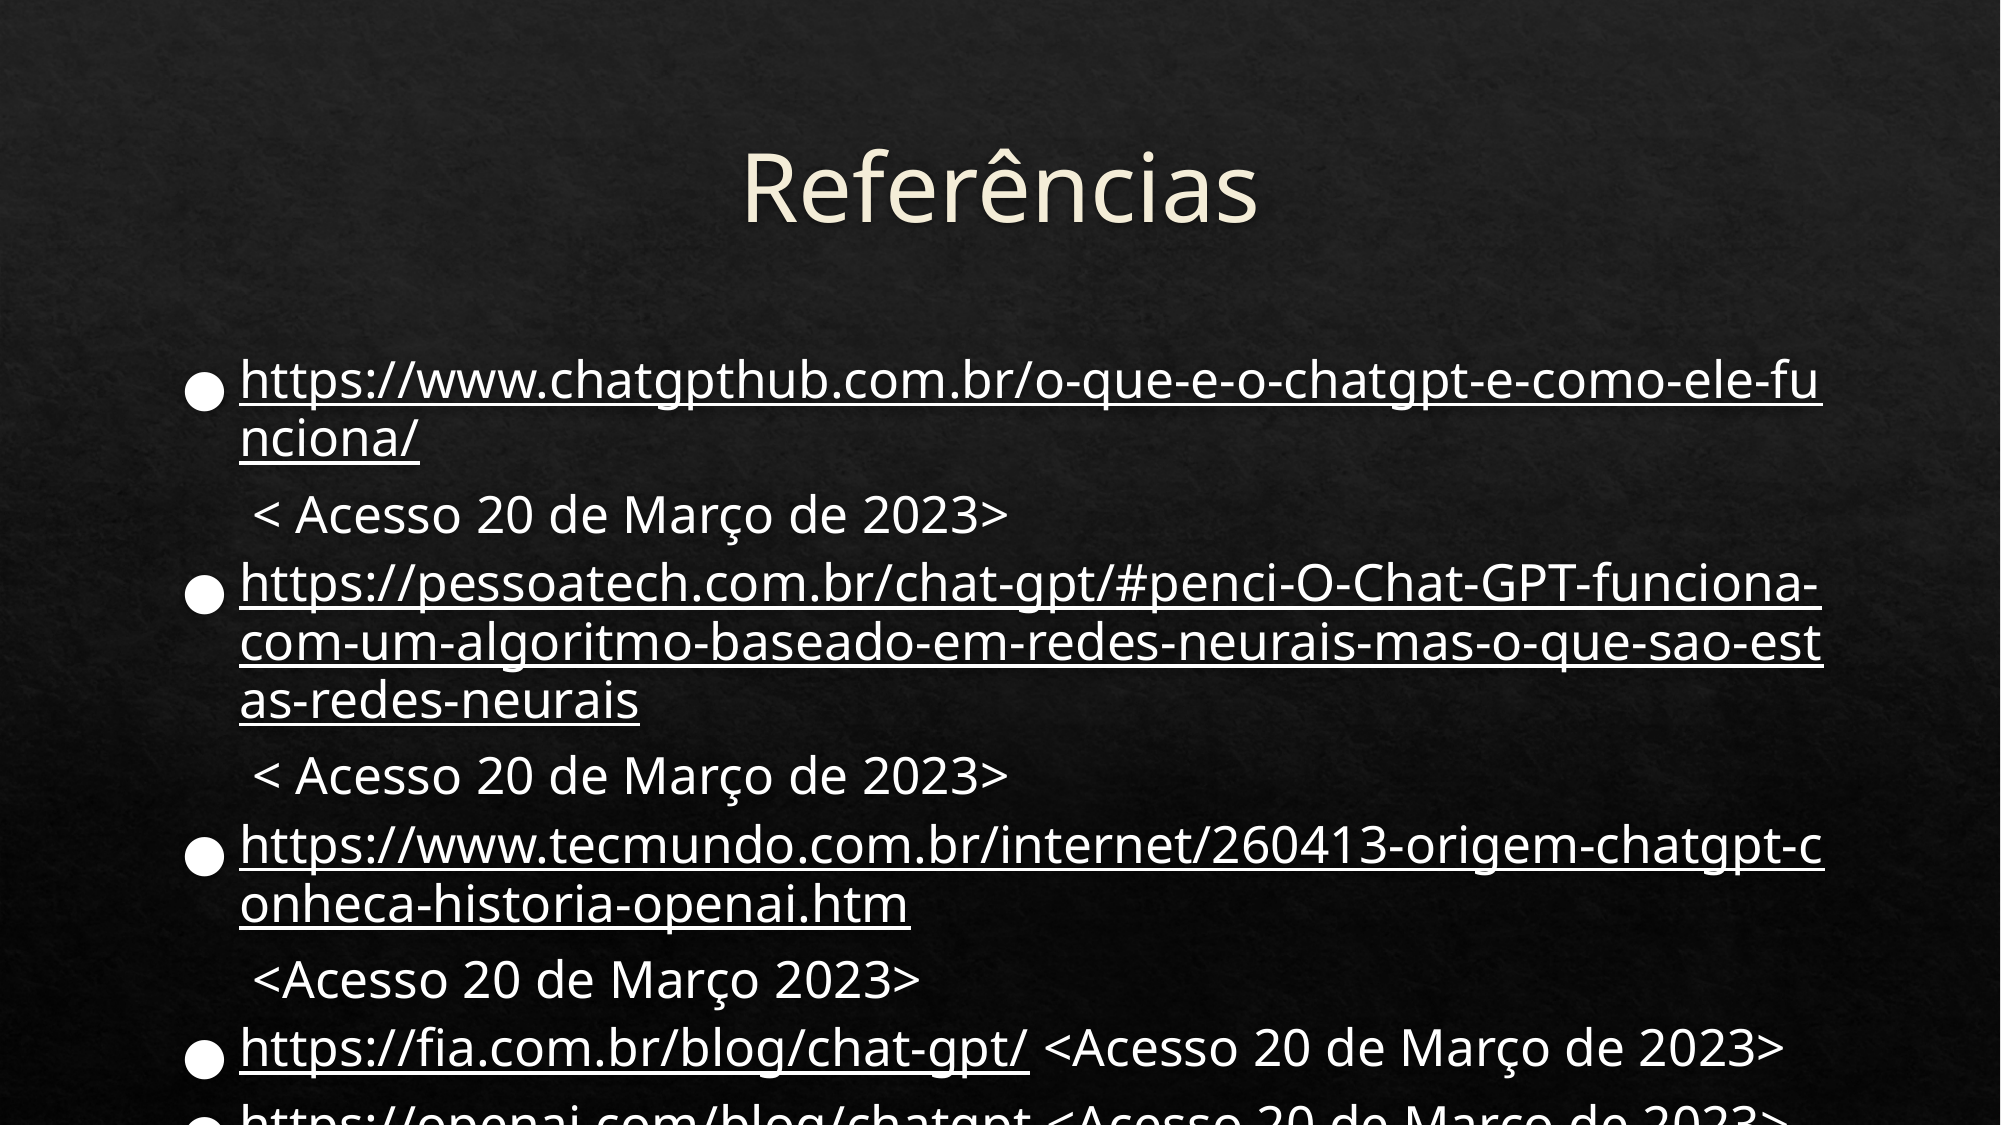

# Referências
https://www.chatgpthub.com.br/o-que-e-o-chatgpt-e-como-ele-funciona/ < Acesso 20 de Março de 2023>
https://pessoatech.com.br/chat-gpt/#penci-O-Chat-GPT-funciona-com-um-algoritmo-baseado-em-redes-neurais-mas-o-que-sao-estas-redes-neurais < Acesso 20 de Março de 2023>
https://www.tecmundo.com.br/internet/260413-origem-chatgpt-conheca-historia-openai.htm <Acesso 20 de Março 2023>
https://fia.com.br/blog/chat-gpt/ <Acesso 20 de Março de 2023>
https://openai.com/blog/chatgpt <Acesso 20 de Março de 2023>